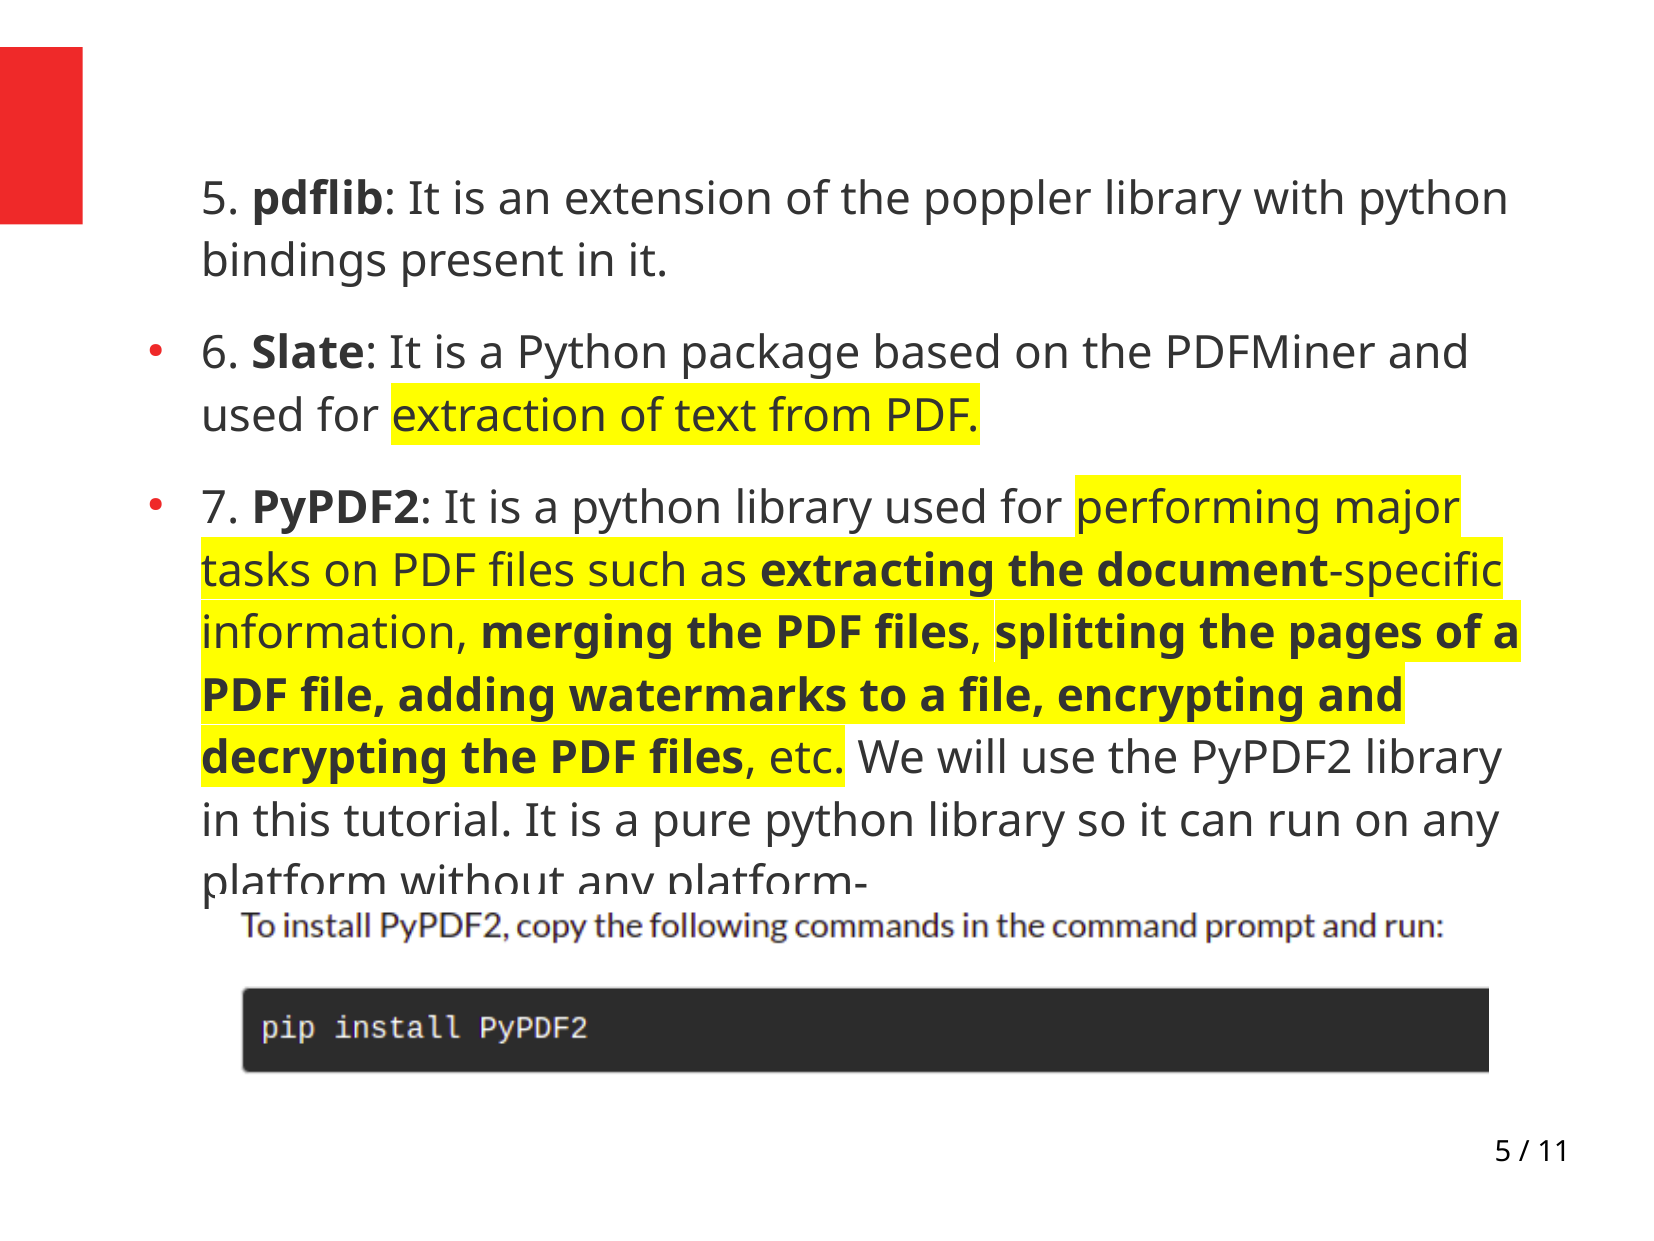

# 5. pdflib: It is an extension of the poppler library with python bindings present in it.
6. Slate: It is a Python package based on the PDFMiner and used for extraction of text from PDF.
7. PyPDF2: It is a python library used for performing major tasks on PDF files such as extracting the document-specific information, merging the PDF files, splitting the pages of a PDF file, adding watermarks to a file, encrypting and decrypting the PDF files, etc. We will use the PyPDF2 library in this tutorial. It is a pure python library so it can run on any platform without any platform-
5